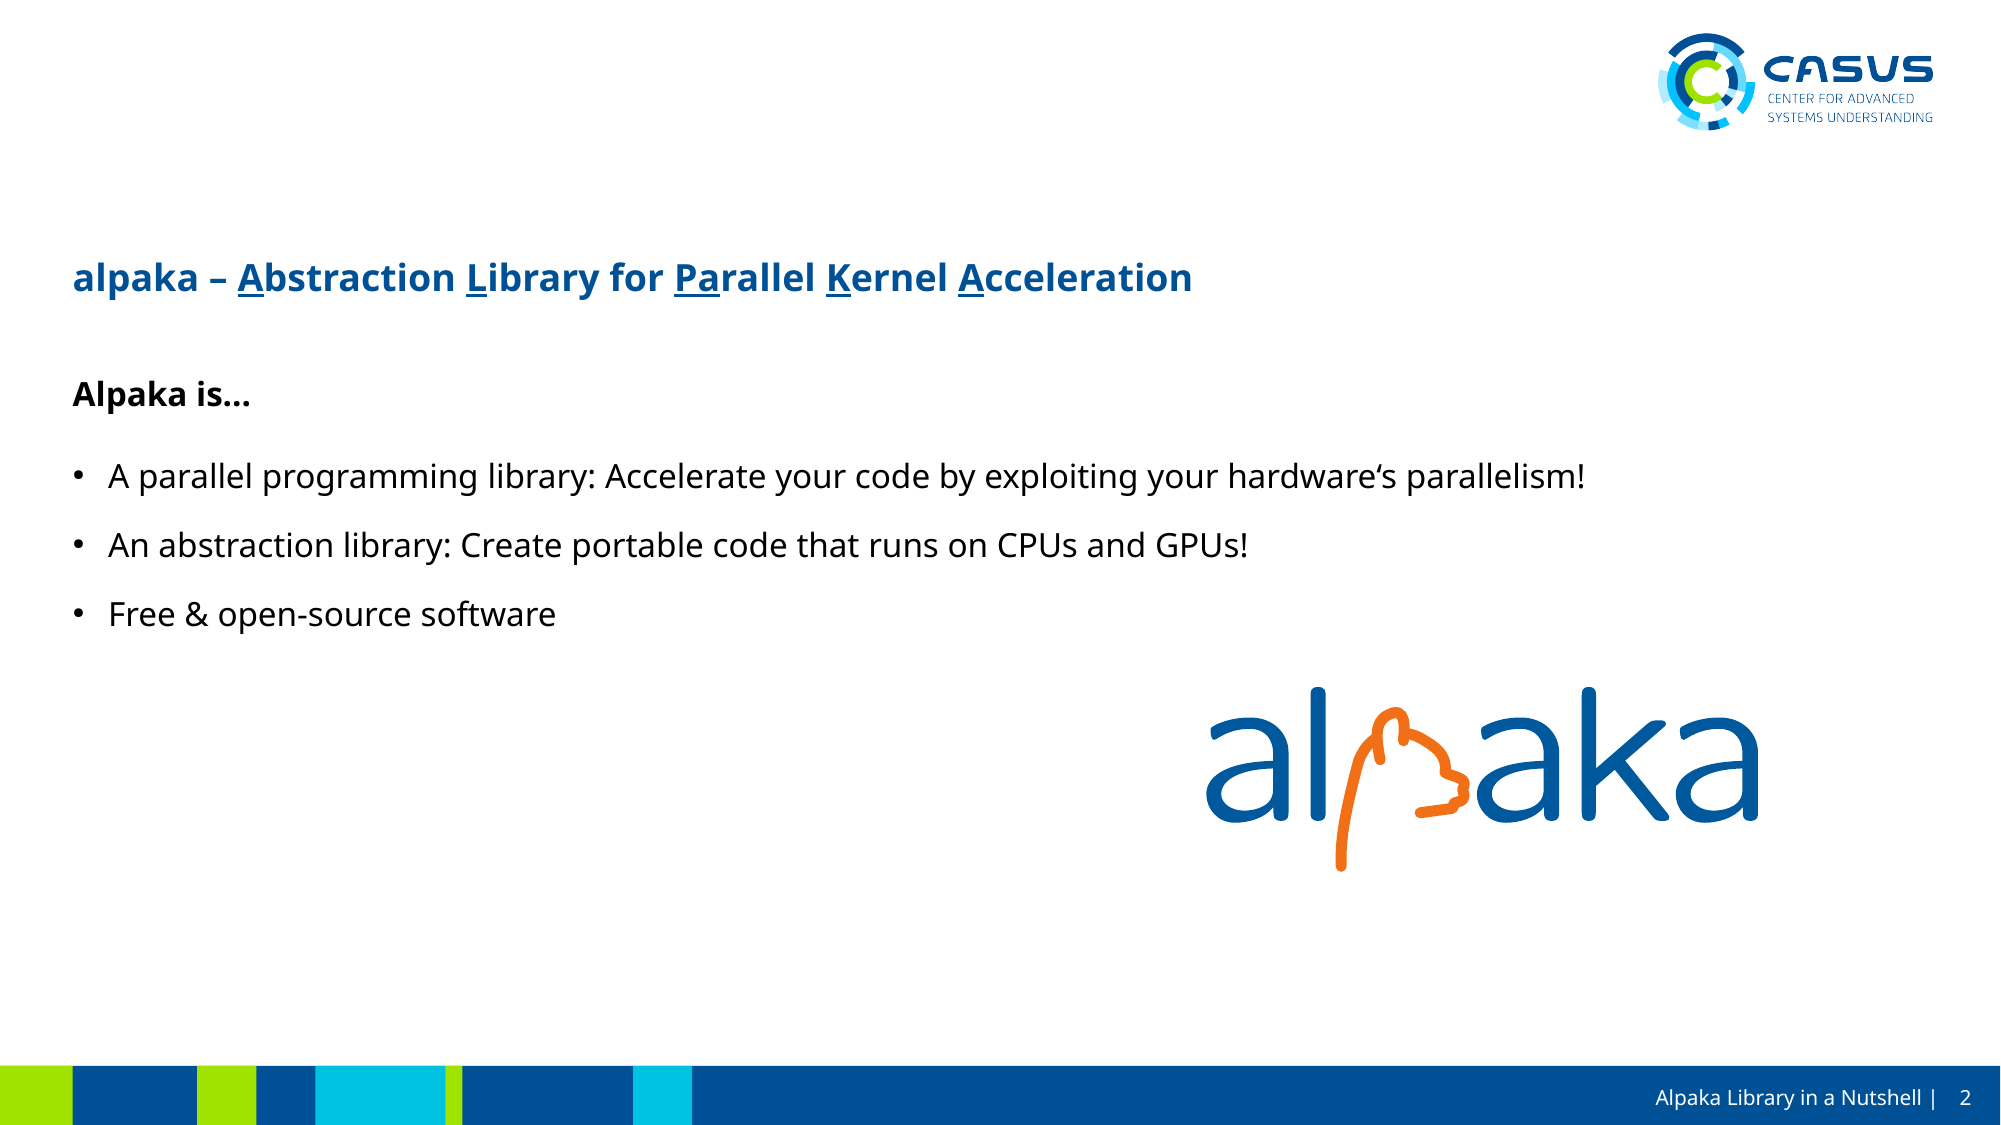

#
alpaka – Abstraction Library for Parallel Kernel Acceleration
Alpaka is…
A parallel programming library: Accelerate your code by exploiting your hardware‘s parallelism!
An abstraction library: Create portable code that runs on CPUs and GPUs!
Free & open-source software
Alpaka Library in a Nutshell
2